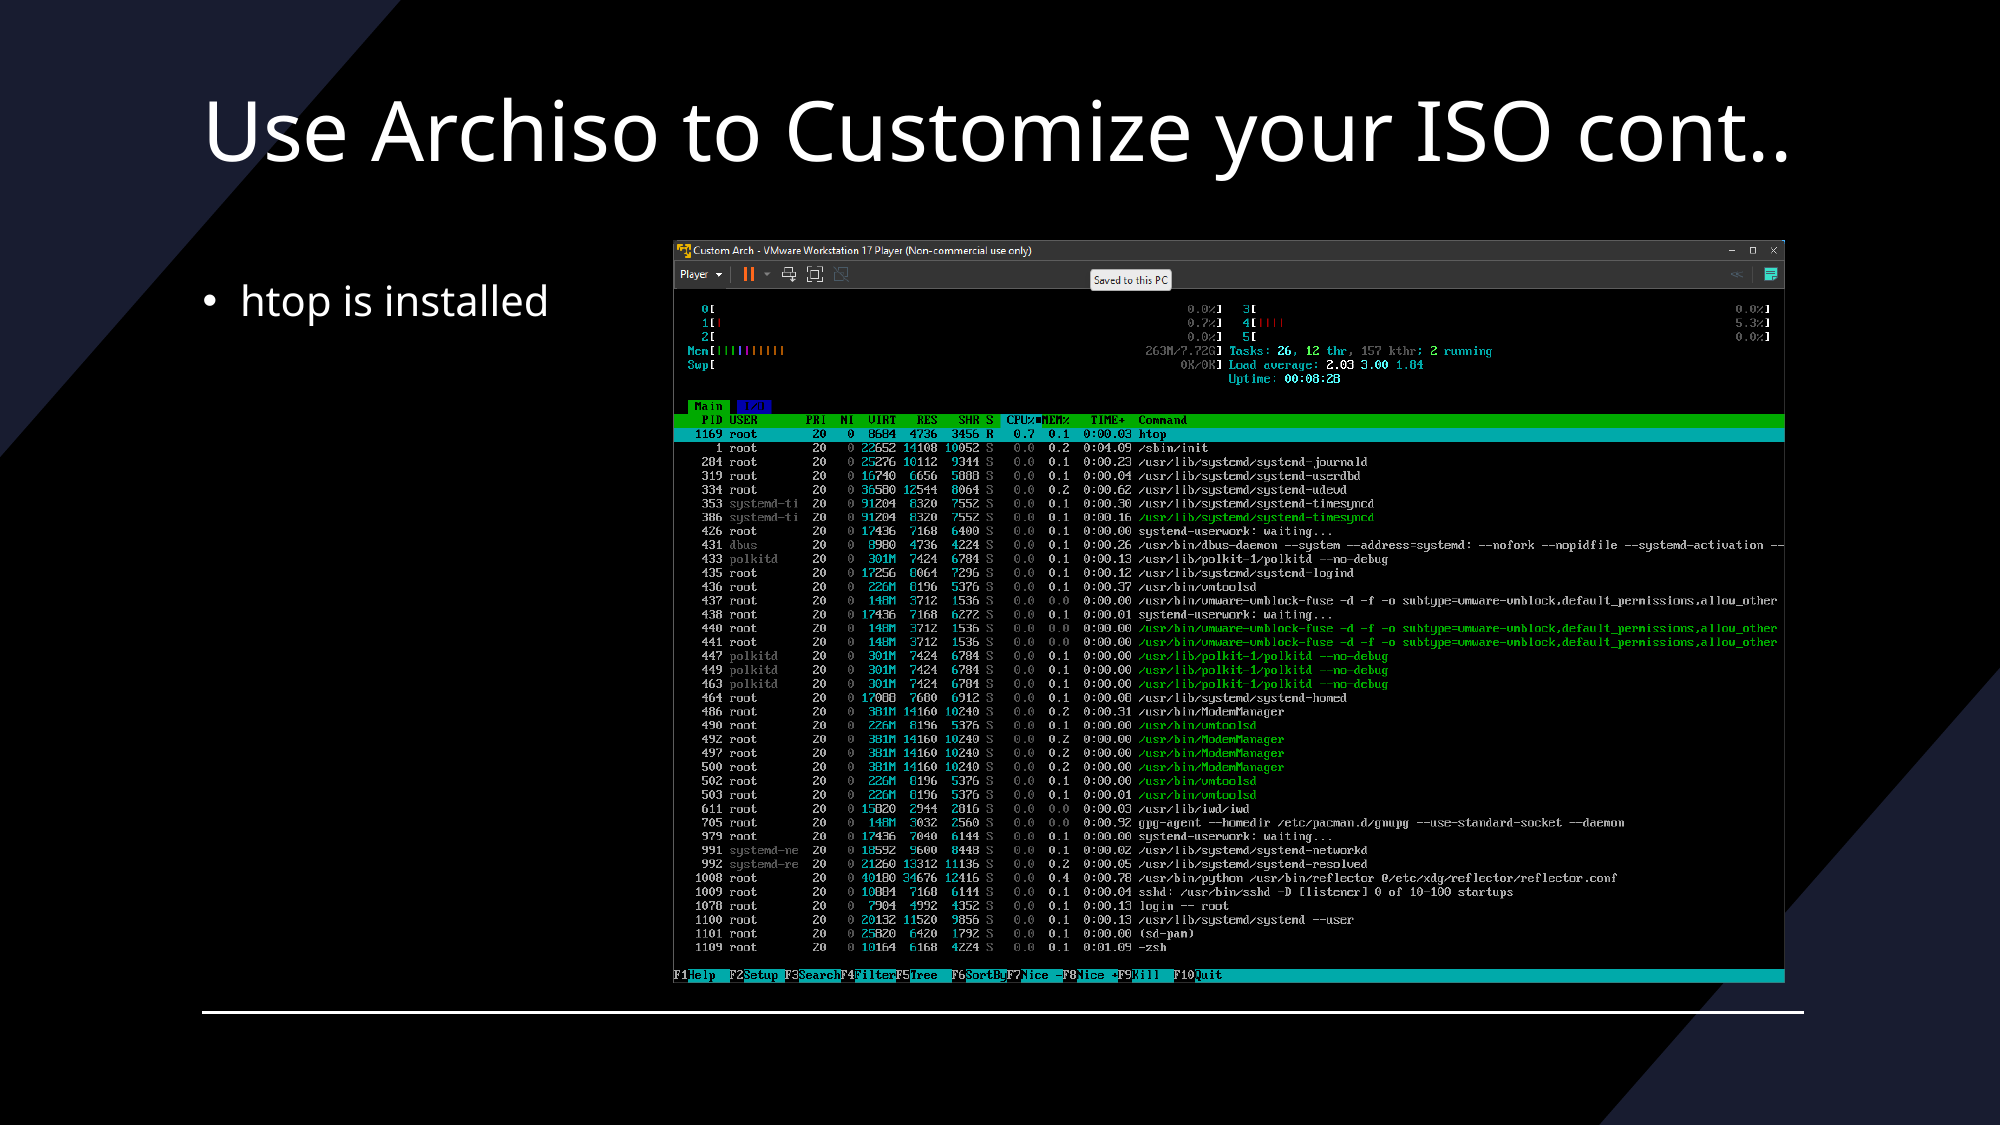

# Use Archiso to Customize your ISO cont..
htop is installed